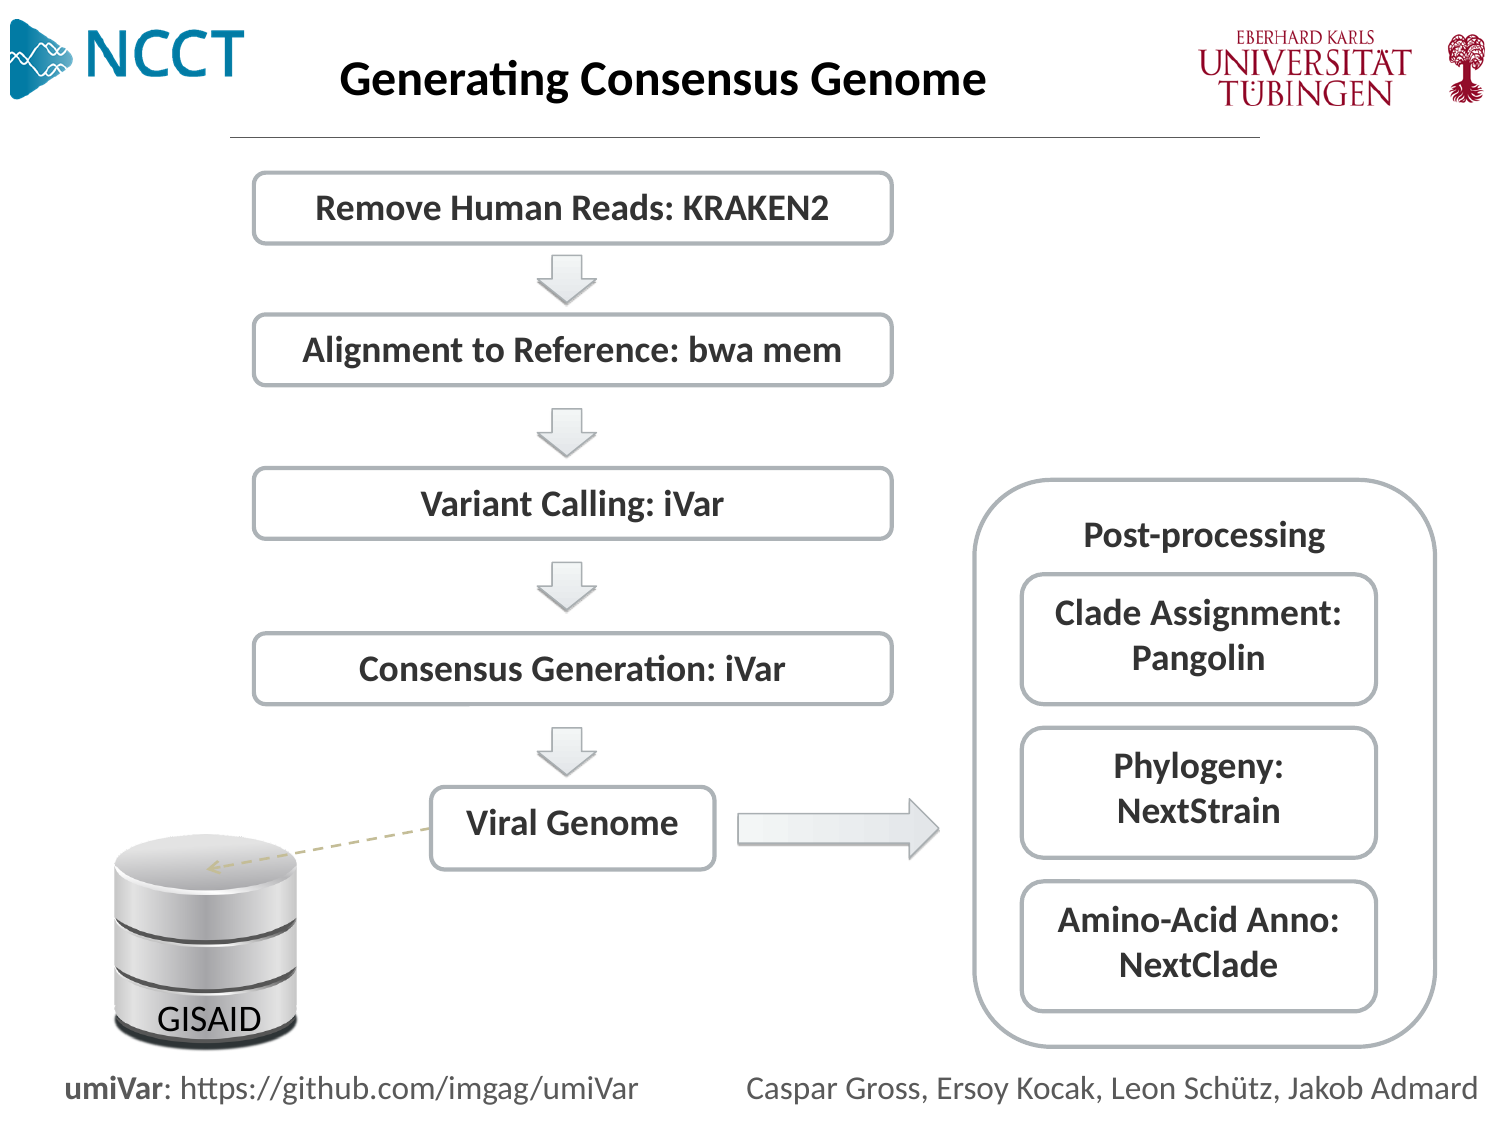

Generating Consensus Genome
Remove Human Reads: KRAKEN2
Alignment to Reference: bwa mem
Variant Calling: iVar
Post-processing
Clade Assignment: Pangolin
Consensus Generation: iVar
Phylogeny: NextStrain
Viral Genome
Amino-Acid Anno: NextClade
GISAID
umiVar: https://github.com/imgag/umiVar
Caspar Gross, Ersoy Kocak, Leon Schütz, Jakob Admard